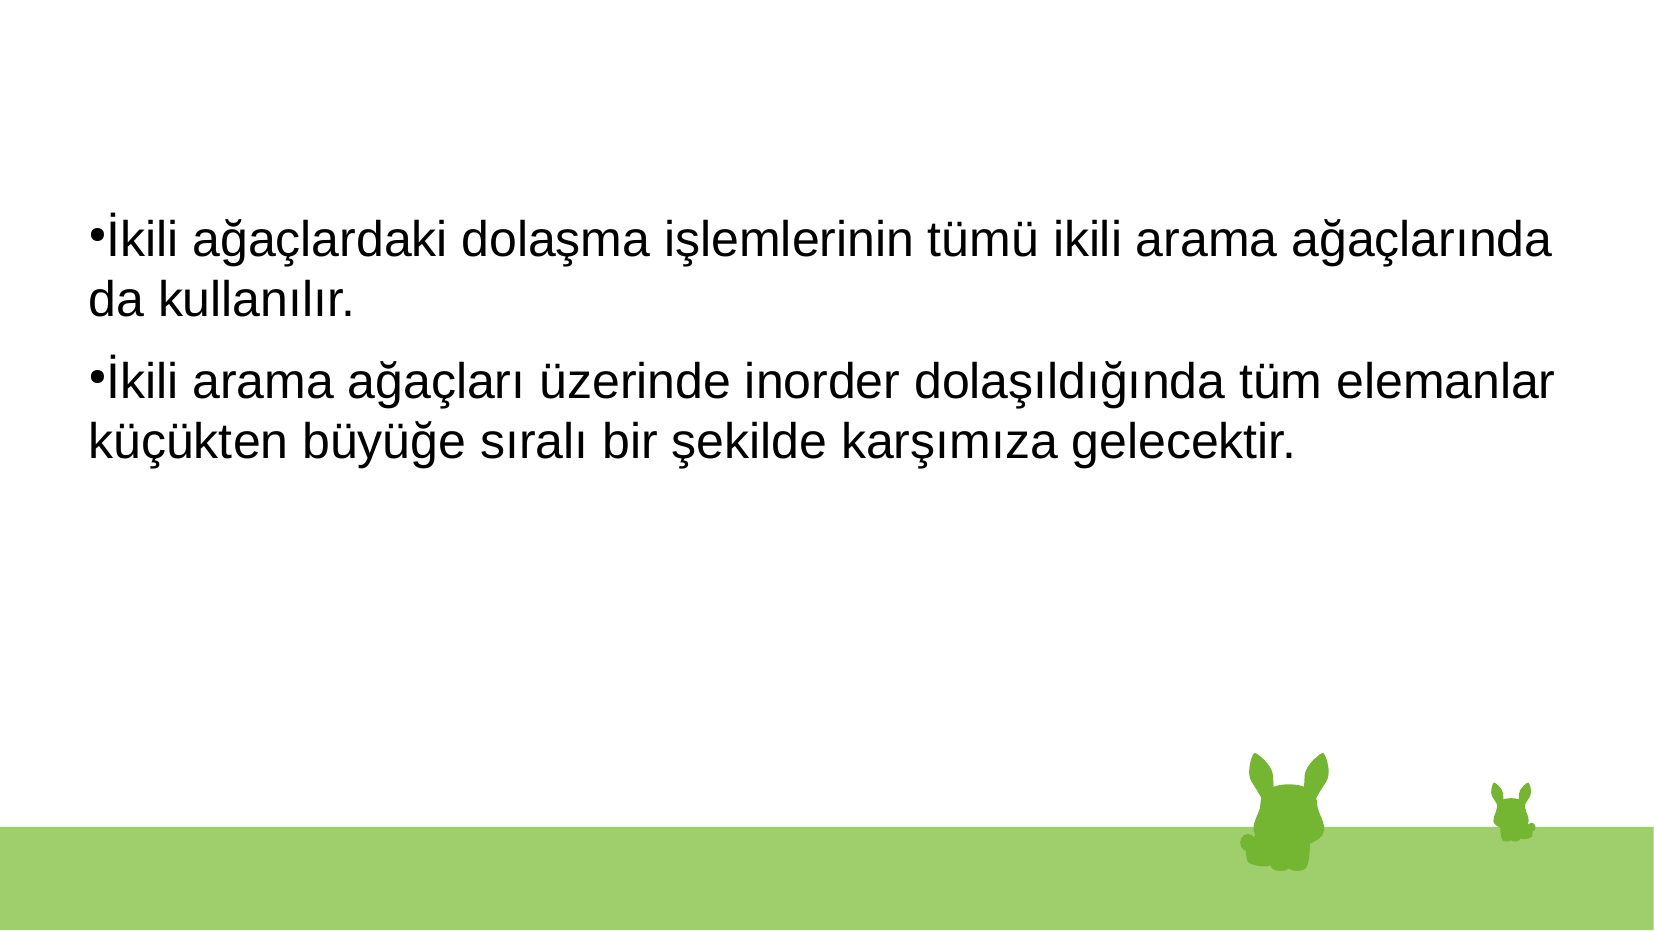

#
İ﻿kili ağaçlardaki dolaşma işlemlerinin tümü ikili arama ağaçlarında da kullanılır.
İkili arama ağaçları üzerinde inorder dolaşıldığında tüm elemanlar küçükten büyüğe sıralı bir şekilde karşımıza gelecektir.